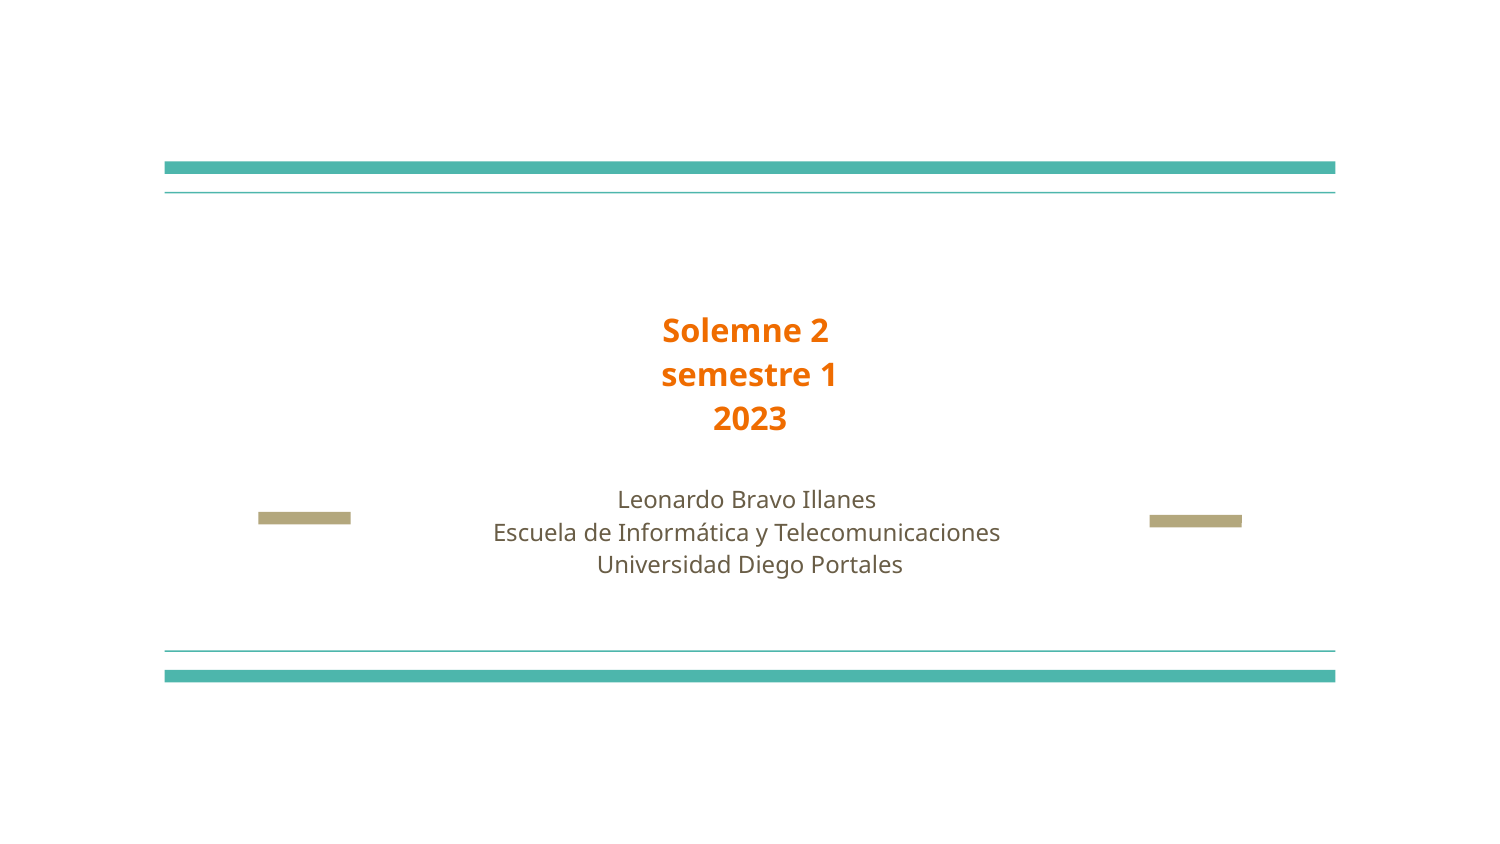

# Solemne 2 semestre 1 2023
Leonardo Bravo Illanes
Escuela de Informática y Telecomunicaciones
Universidad Diego Portales